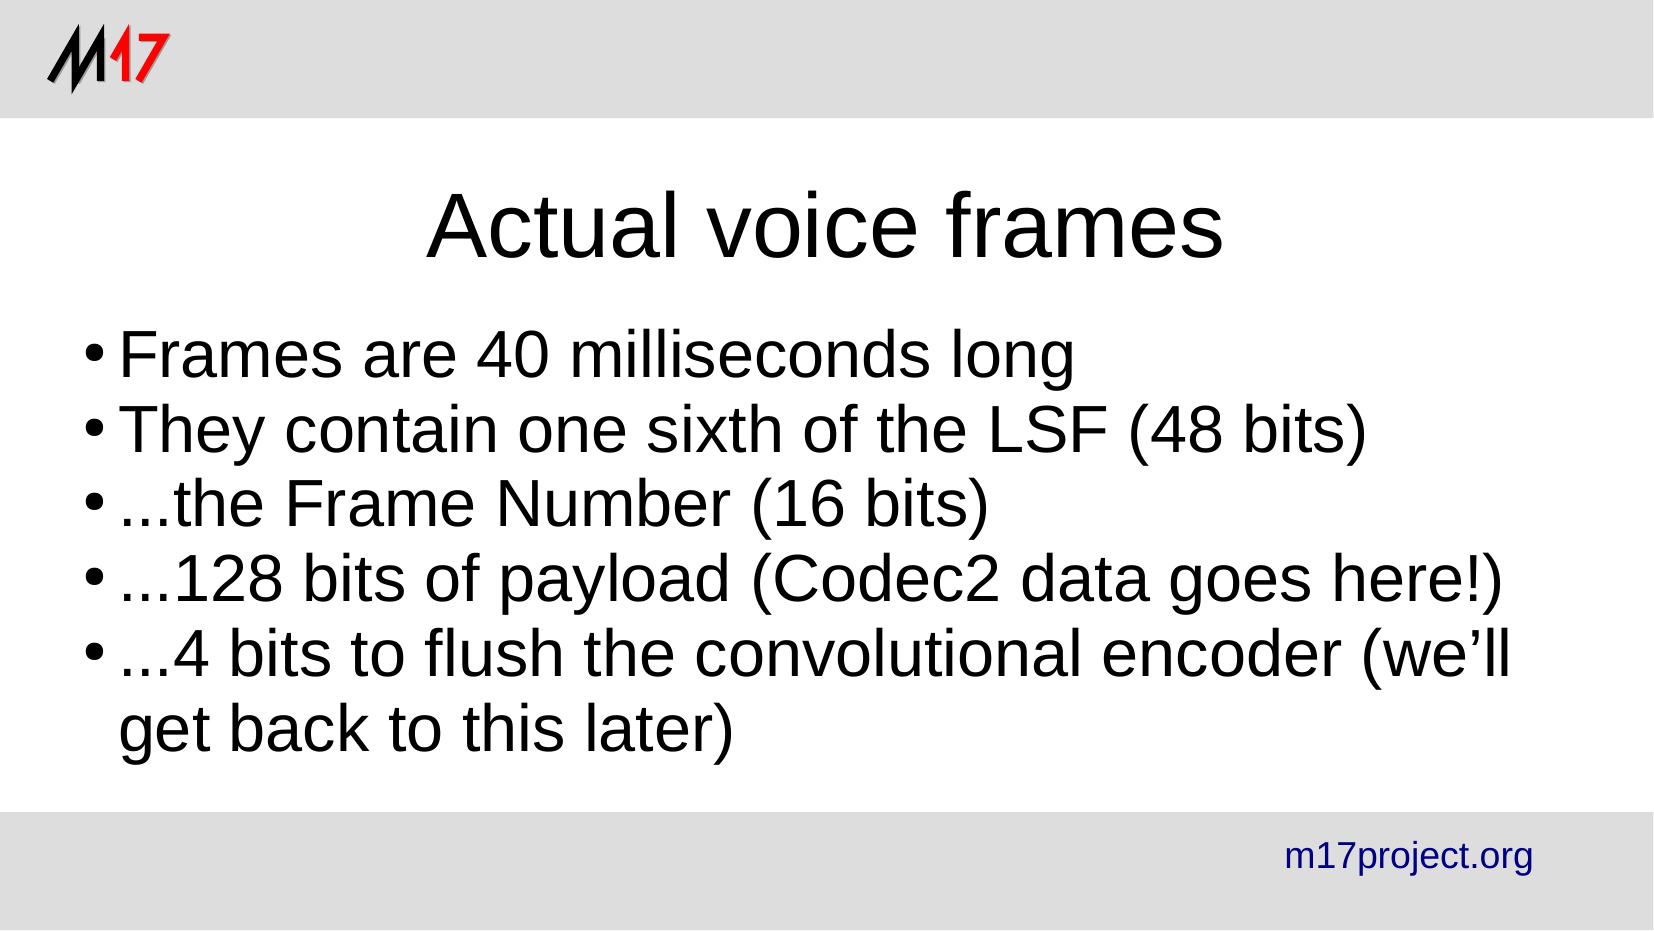

# Actual voice frames
Frames are 40 milliseconds long
They contain one sixth of the LSF (48 bits)
...the Frame Number (16 bits)
...128 bits of payload (Codec2 data goes here!)
...4 bits to flush the convolutional encoder (we’ll get back to this later)
m17project.org